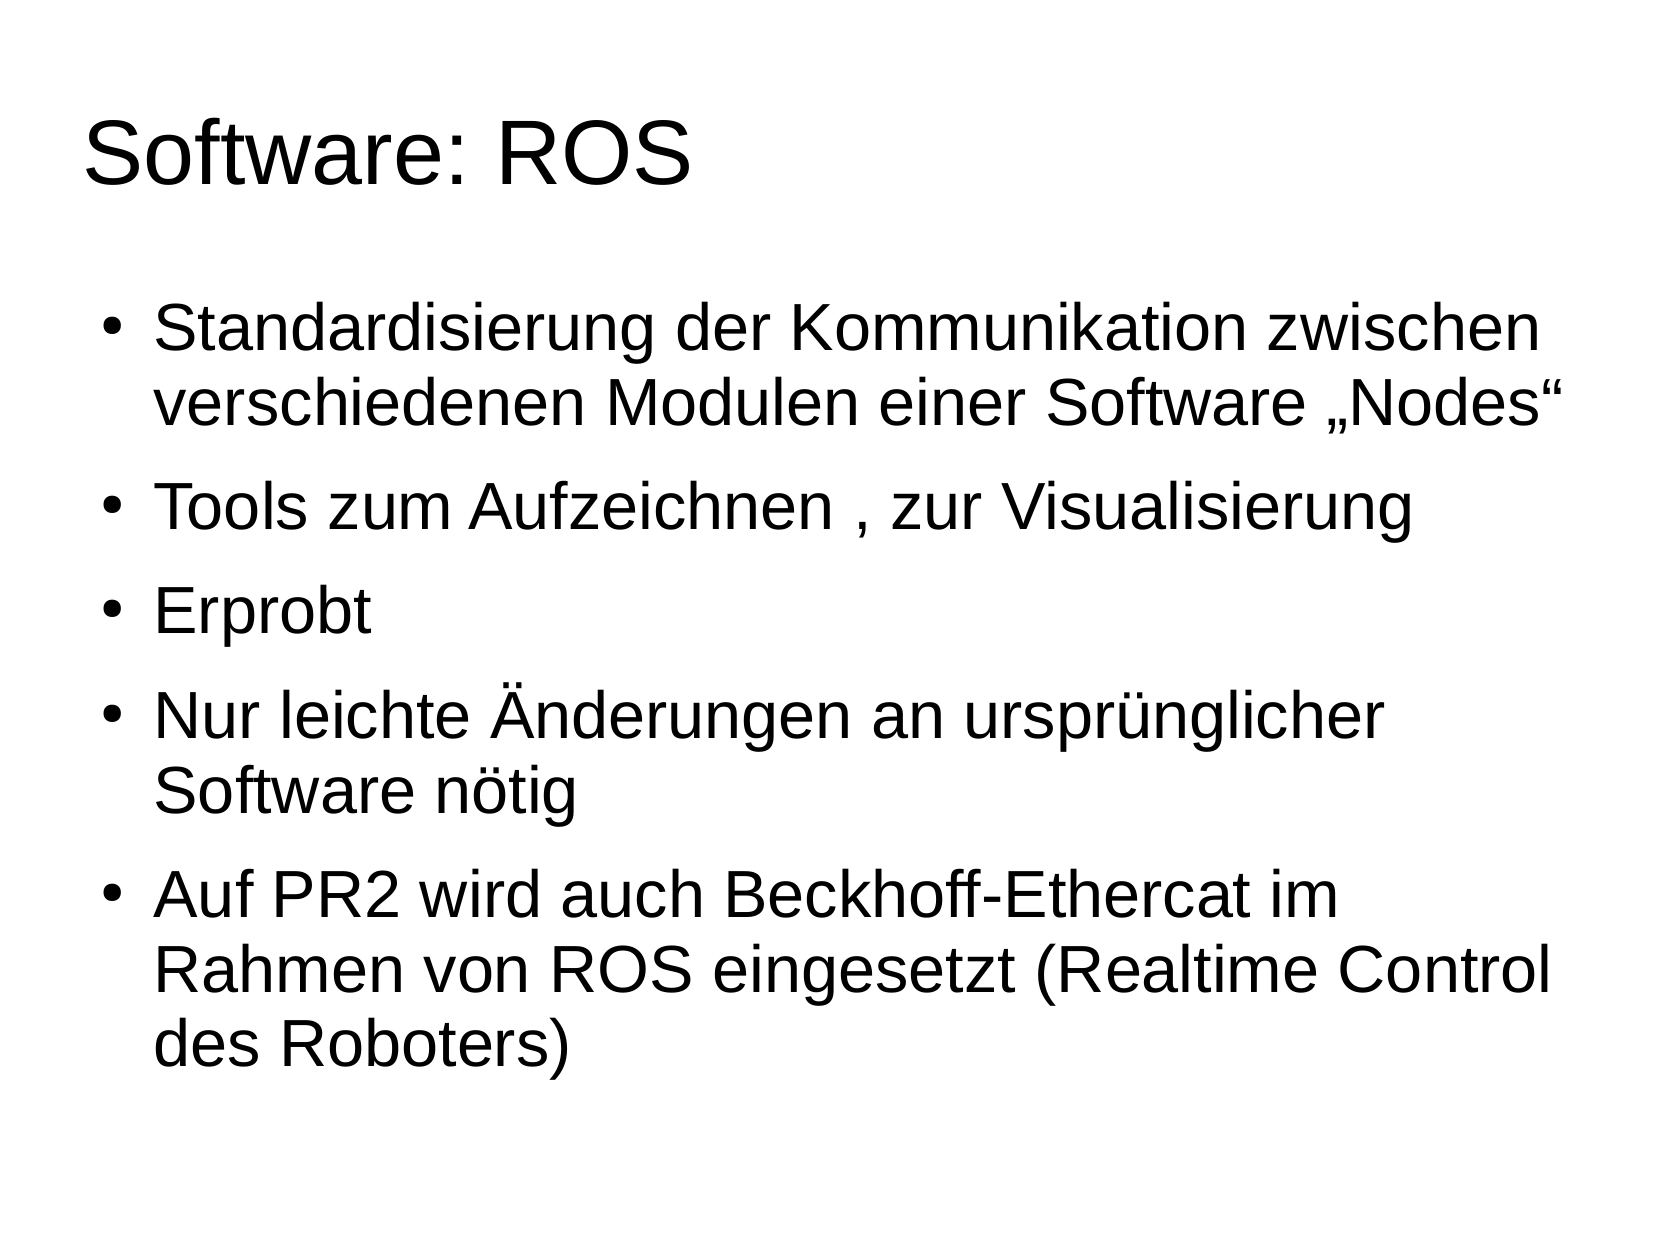

# Software: ROS
Standardisierung der Kommunikation zwischen verschiedenen Modulen einer Software „Nodes“
Tools zum Aufzeichnen , zur Visualisierung
Erprobt
Nur leichte Änderungen an ursprünglicher Software nötig
Auf PR2 wird auch Beckhoff-Ethercat im Rahmen von ROS eingesetzt (Realtime Control des Roboters)